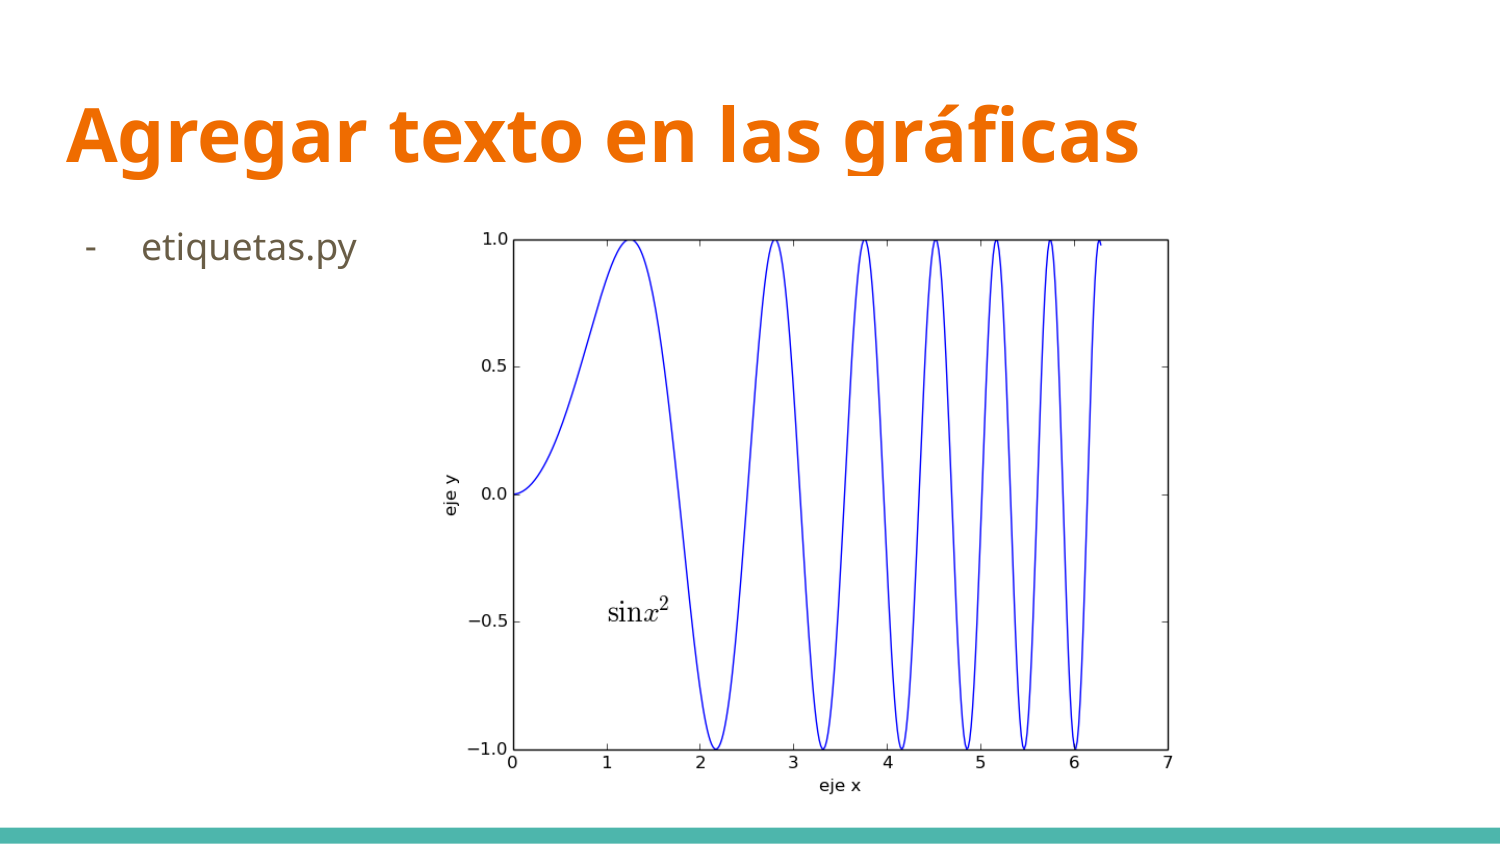

# Agregar texto en las gráficas
etiquetas.py